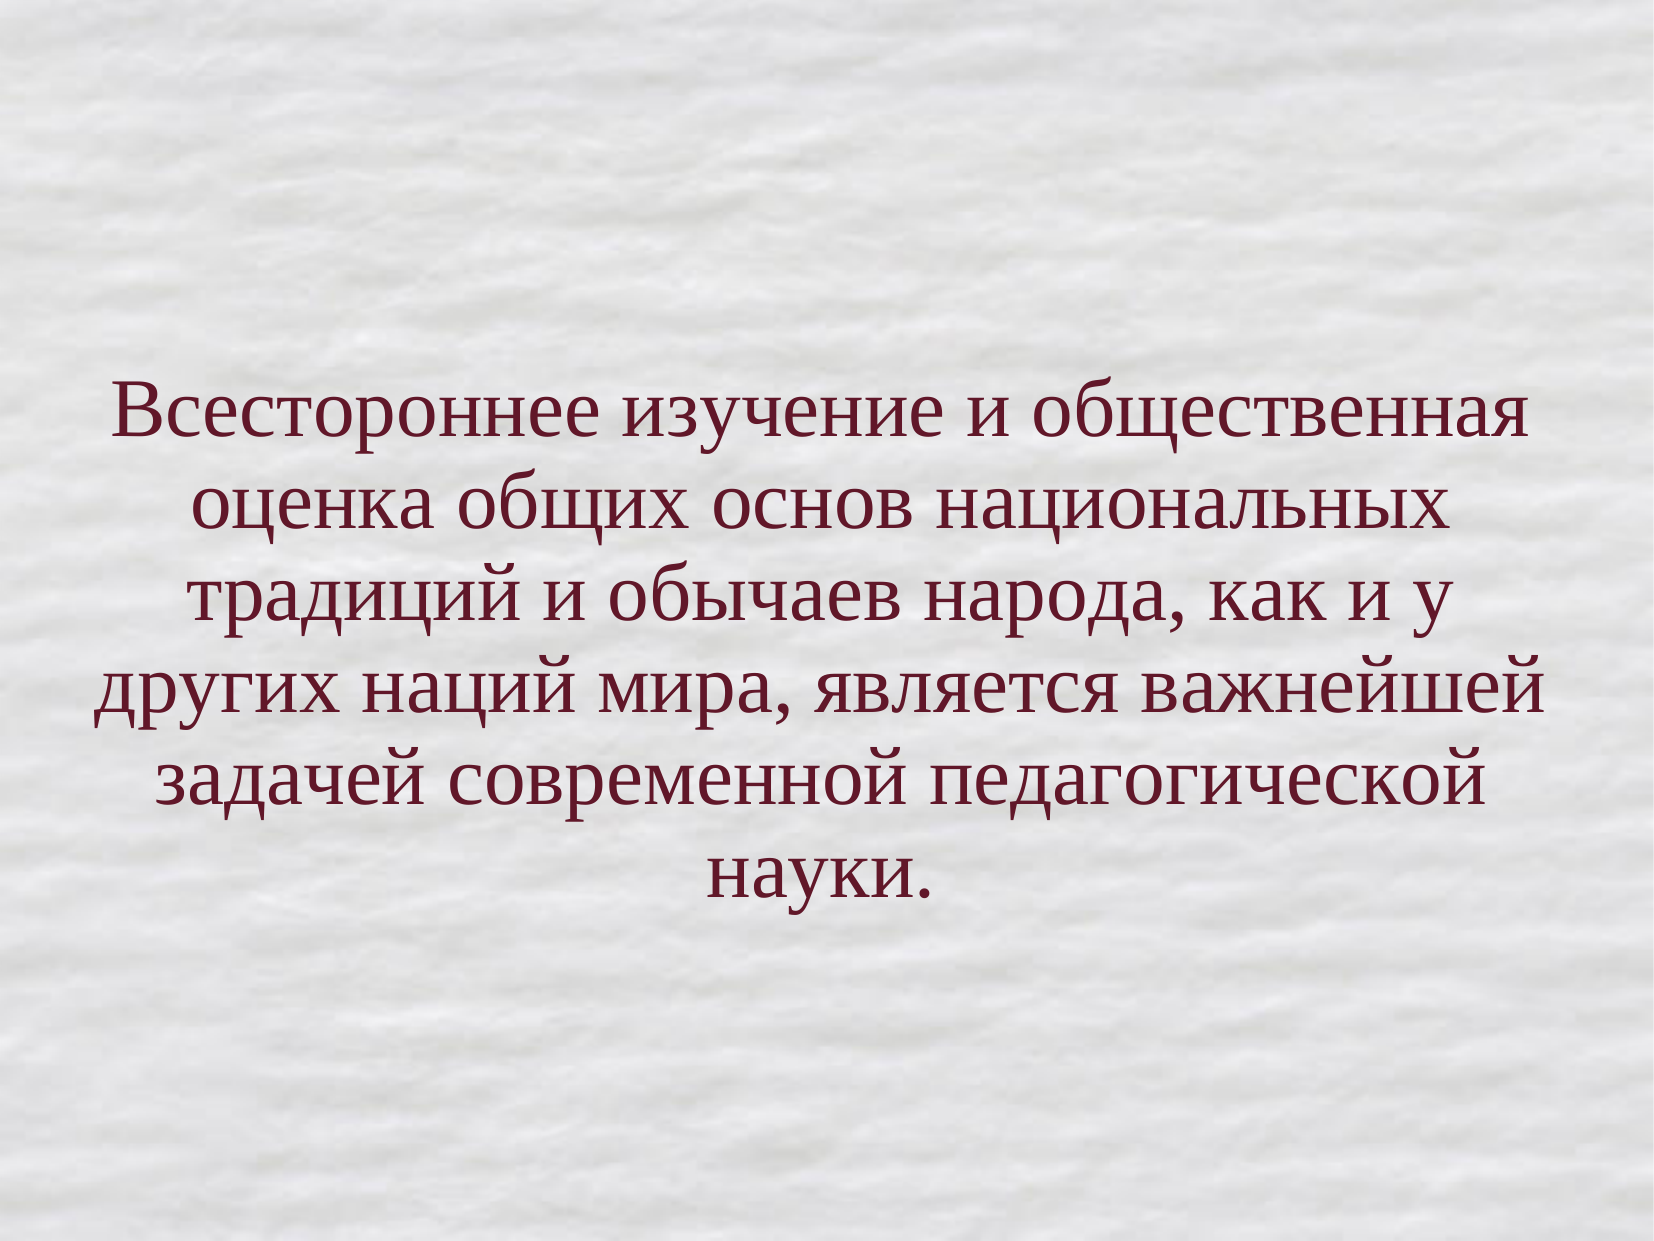

# Всестороннее изучение и общественная оценка общих основ национальных традиций и обычаев народа, как и у других наций мира, является важнейшей задачей современной педагогической науки.